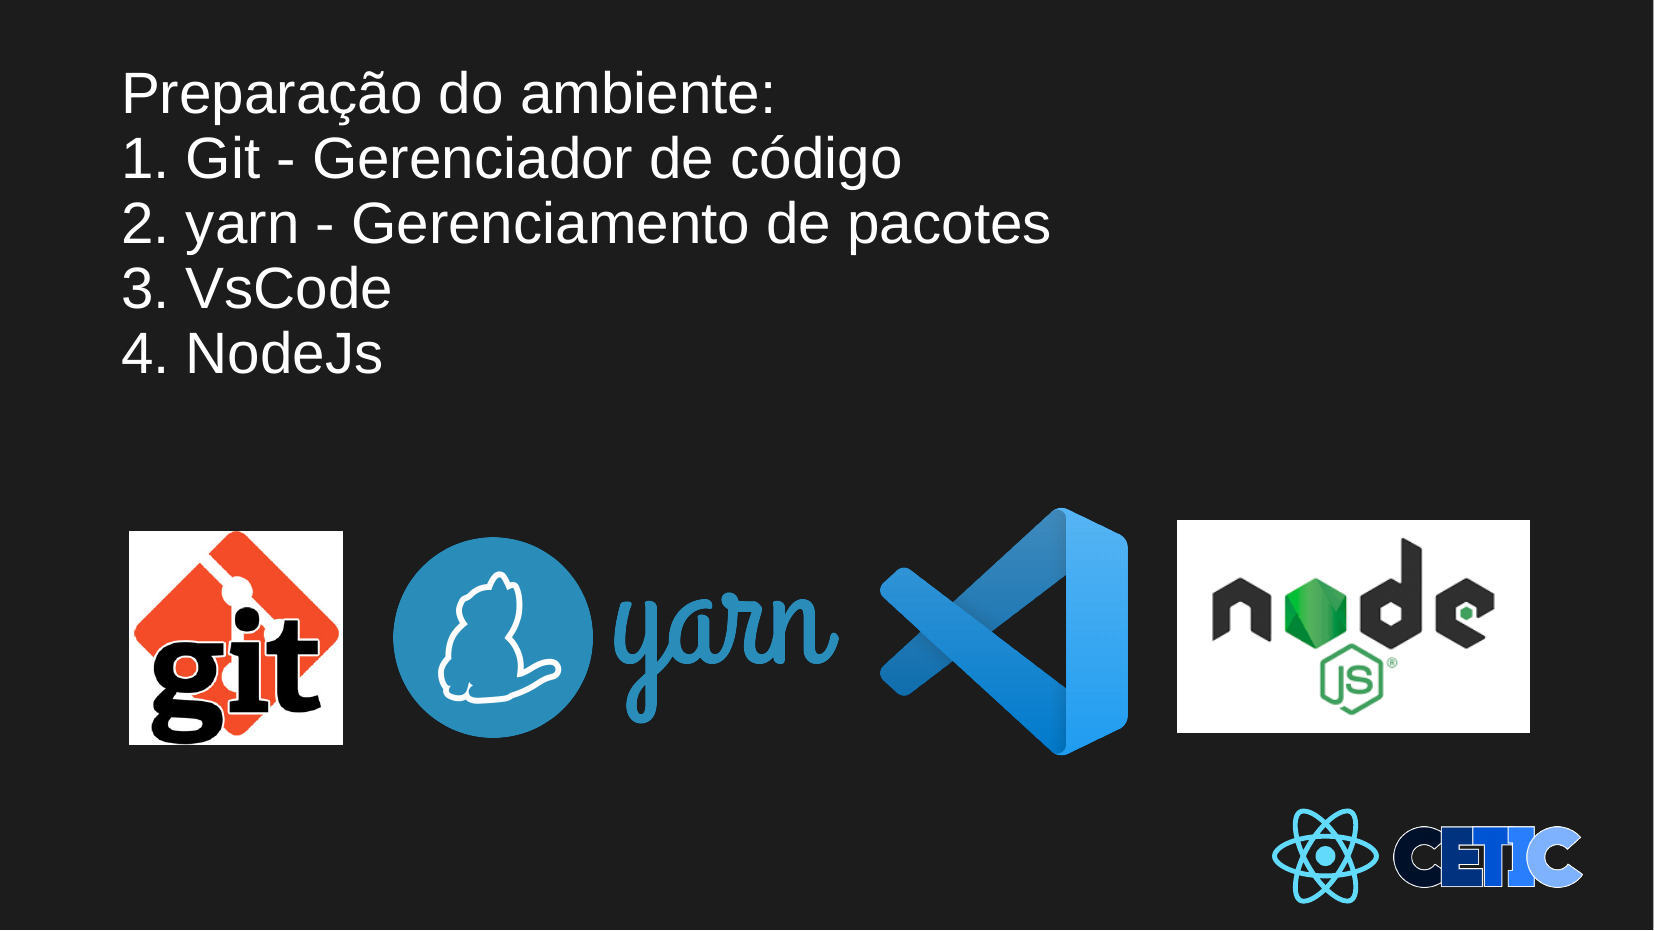

Preparação do ambiente:
1. Git - Gerenciador de código
2. yarn - Gerenciamento de pacotes
3. VsCode
4. NodeJs